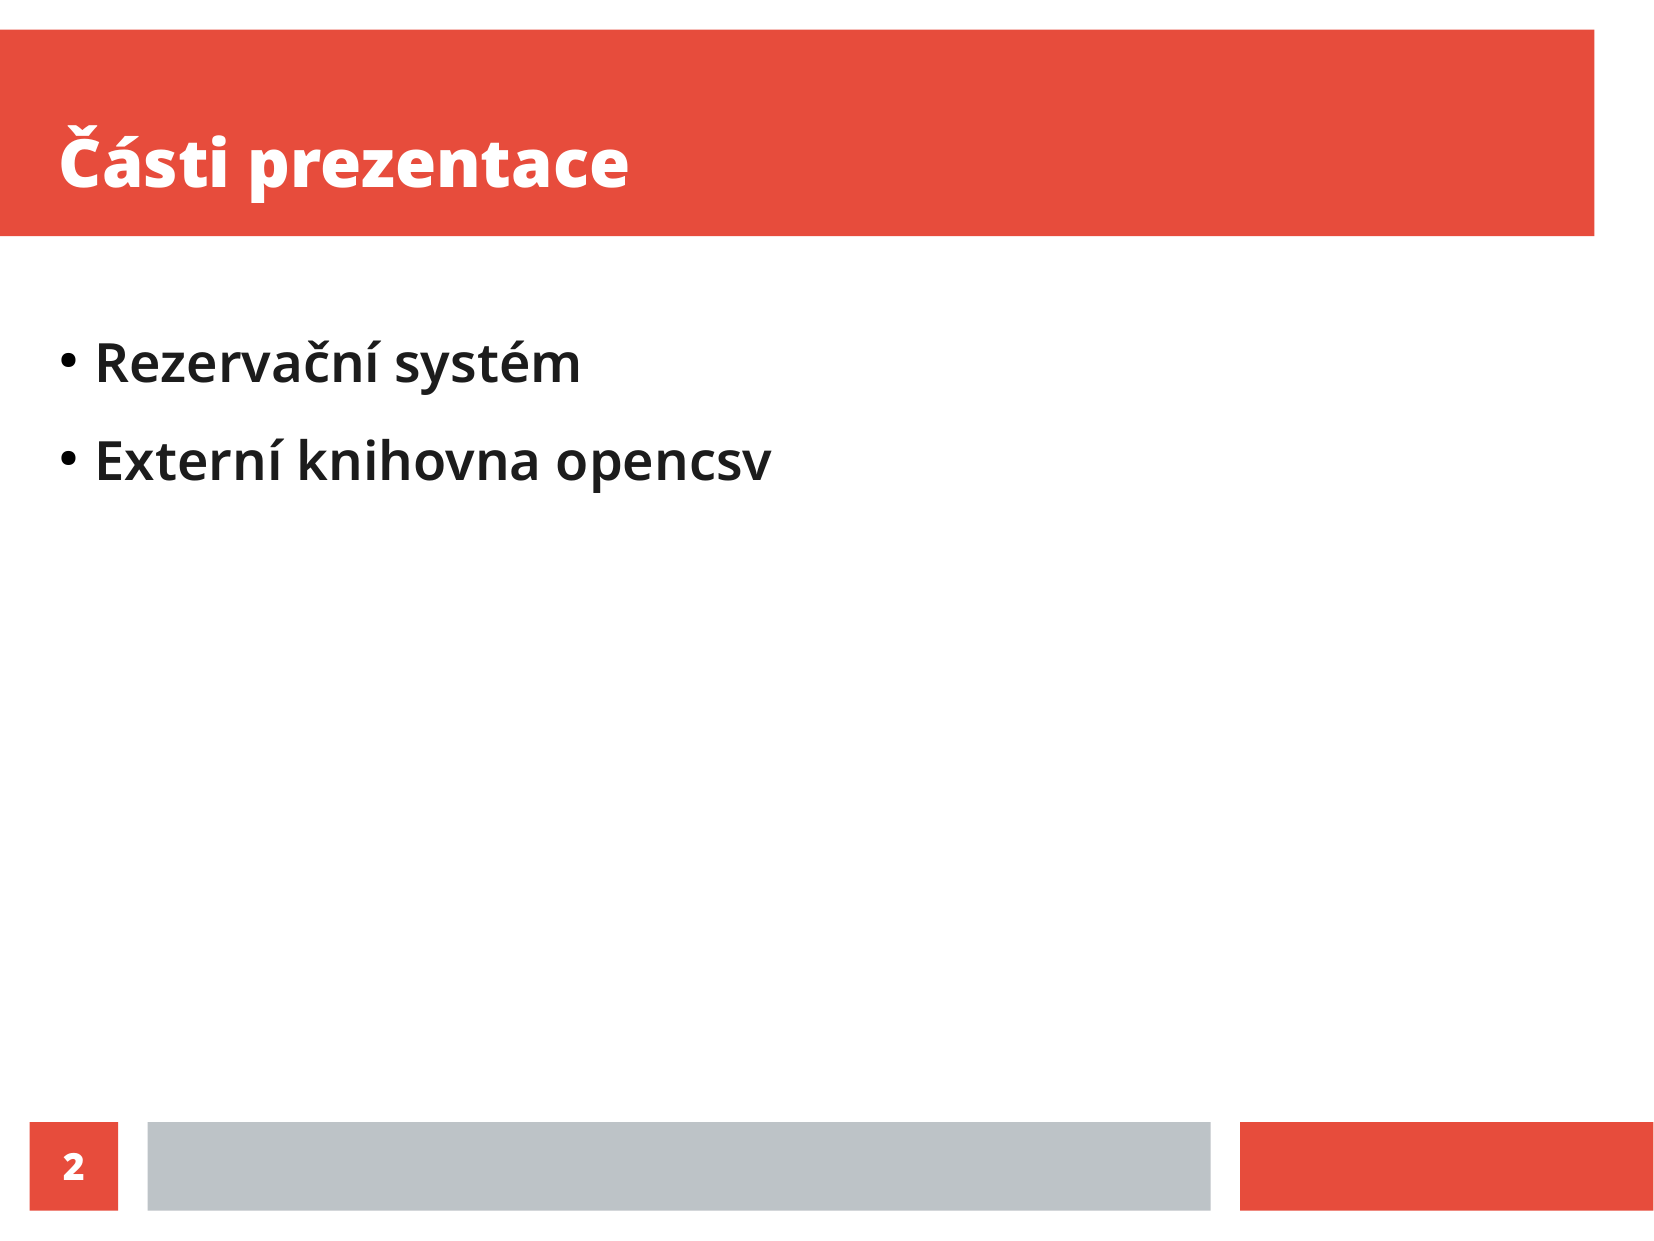

# Části prezentace
Rezervační systém
Externí knihovna opencsv
2